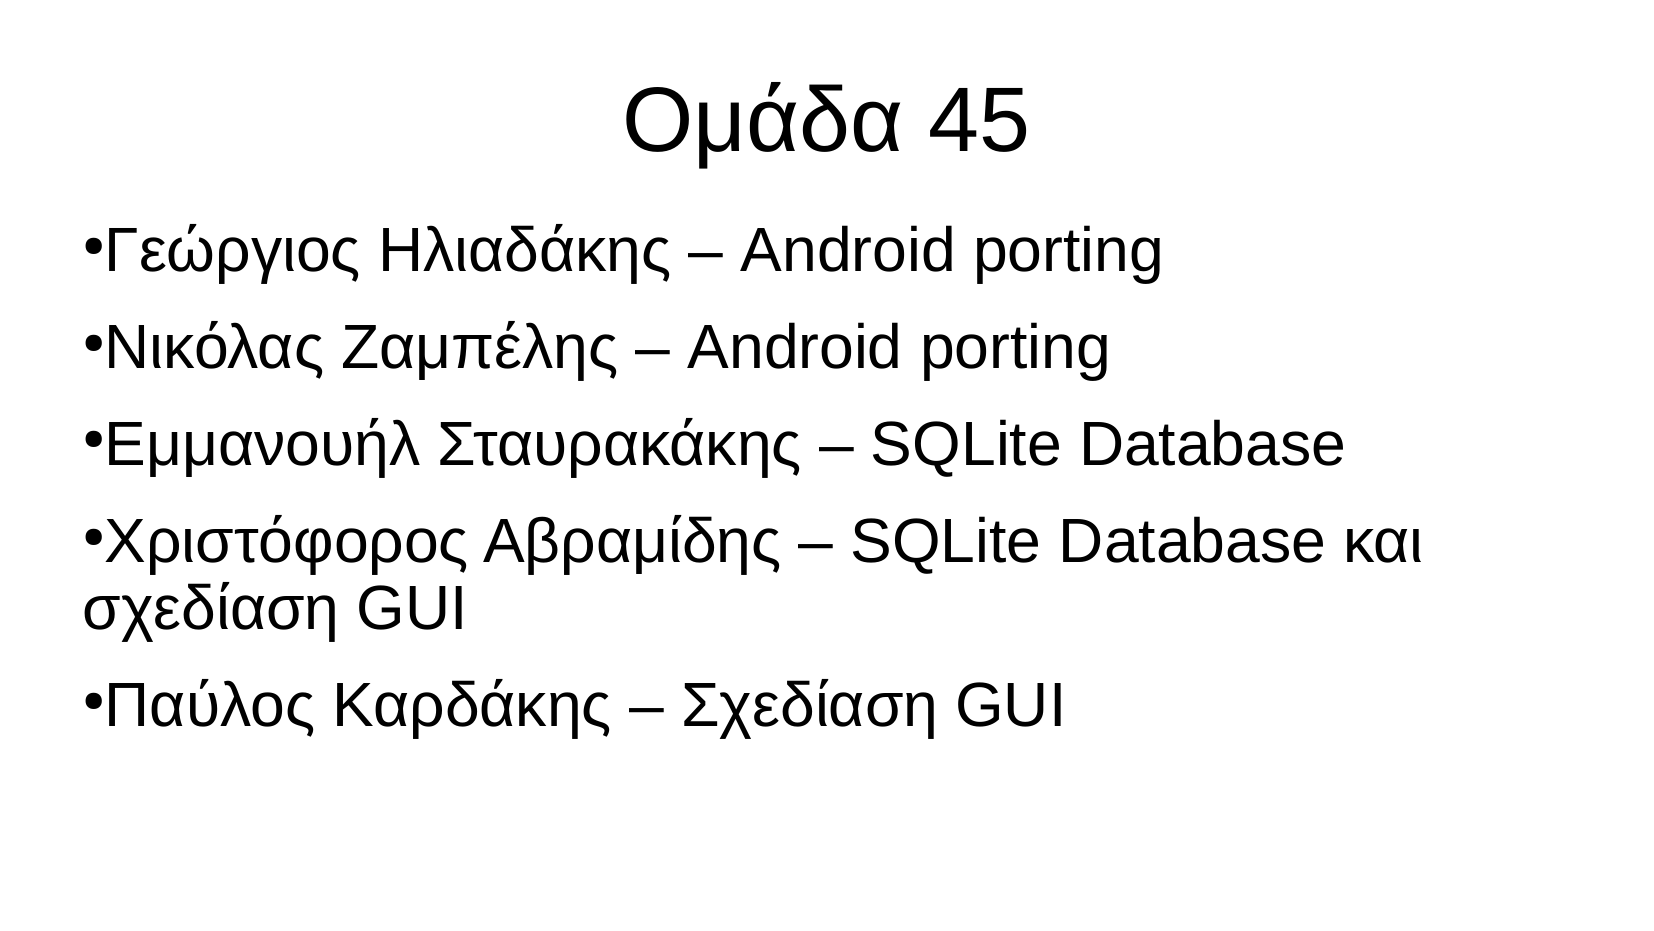

# Ομάδα 45
Γεώργιος Ηλιαδάκης – Android porting
Νικόλας Ζαμπέλης – Android porting
Εμμανουήλ Σταυρακάκης – SQLite Database
Χριστόφορος Αβραμίδης – SQLite Database και σχεδίαση GUI
Παύλος Καρδάκης – Σχεδίαση GUI